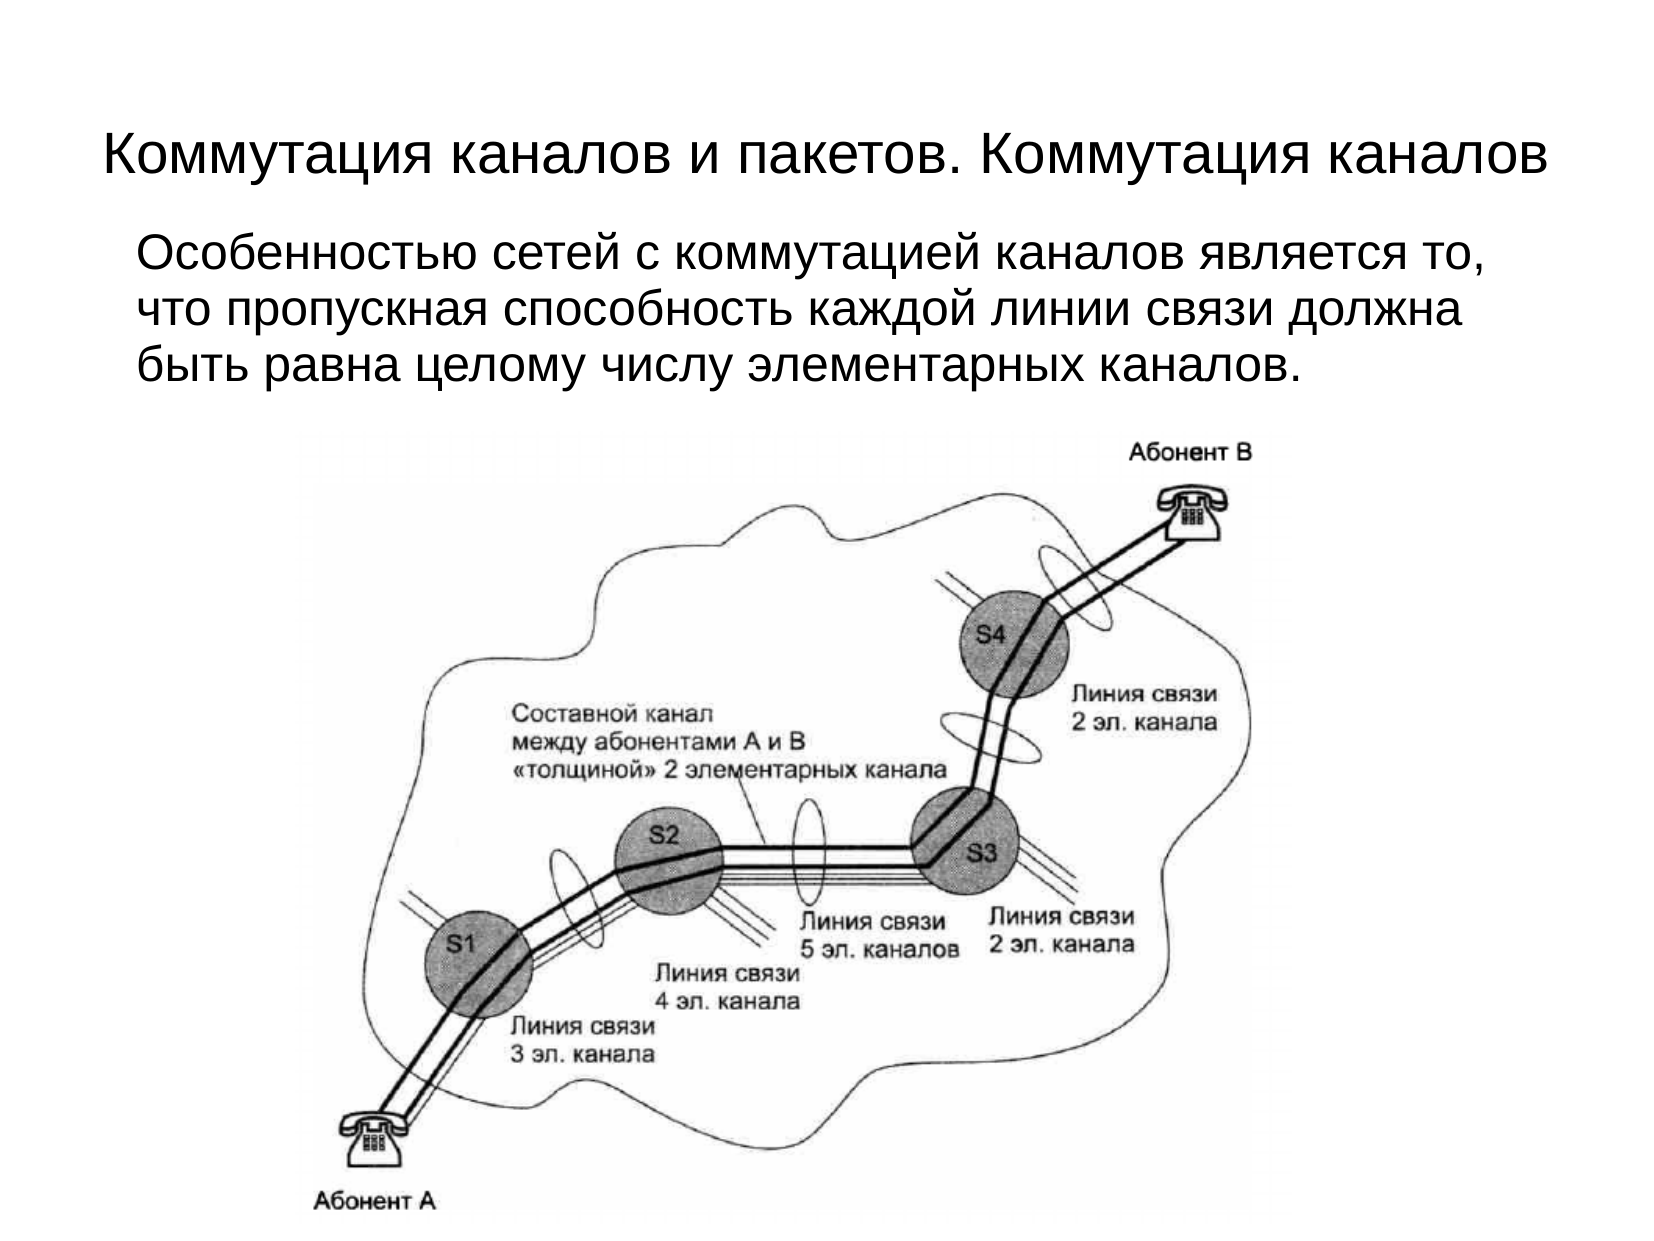

# Коммутация каналов и пакетов. Коммутация каналов
Особенностью сетей с коммутацией каналов является то, что пропускная способность каждой линии связи должна быть равна целому числу элементарных каналов.